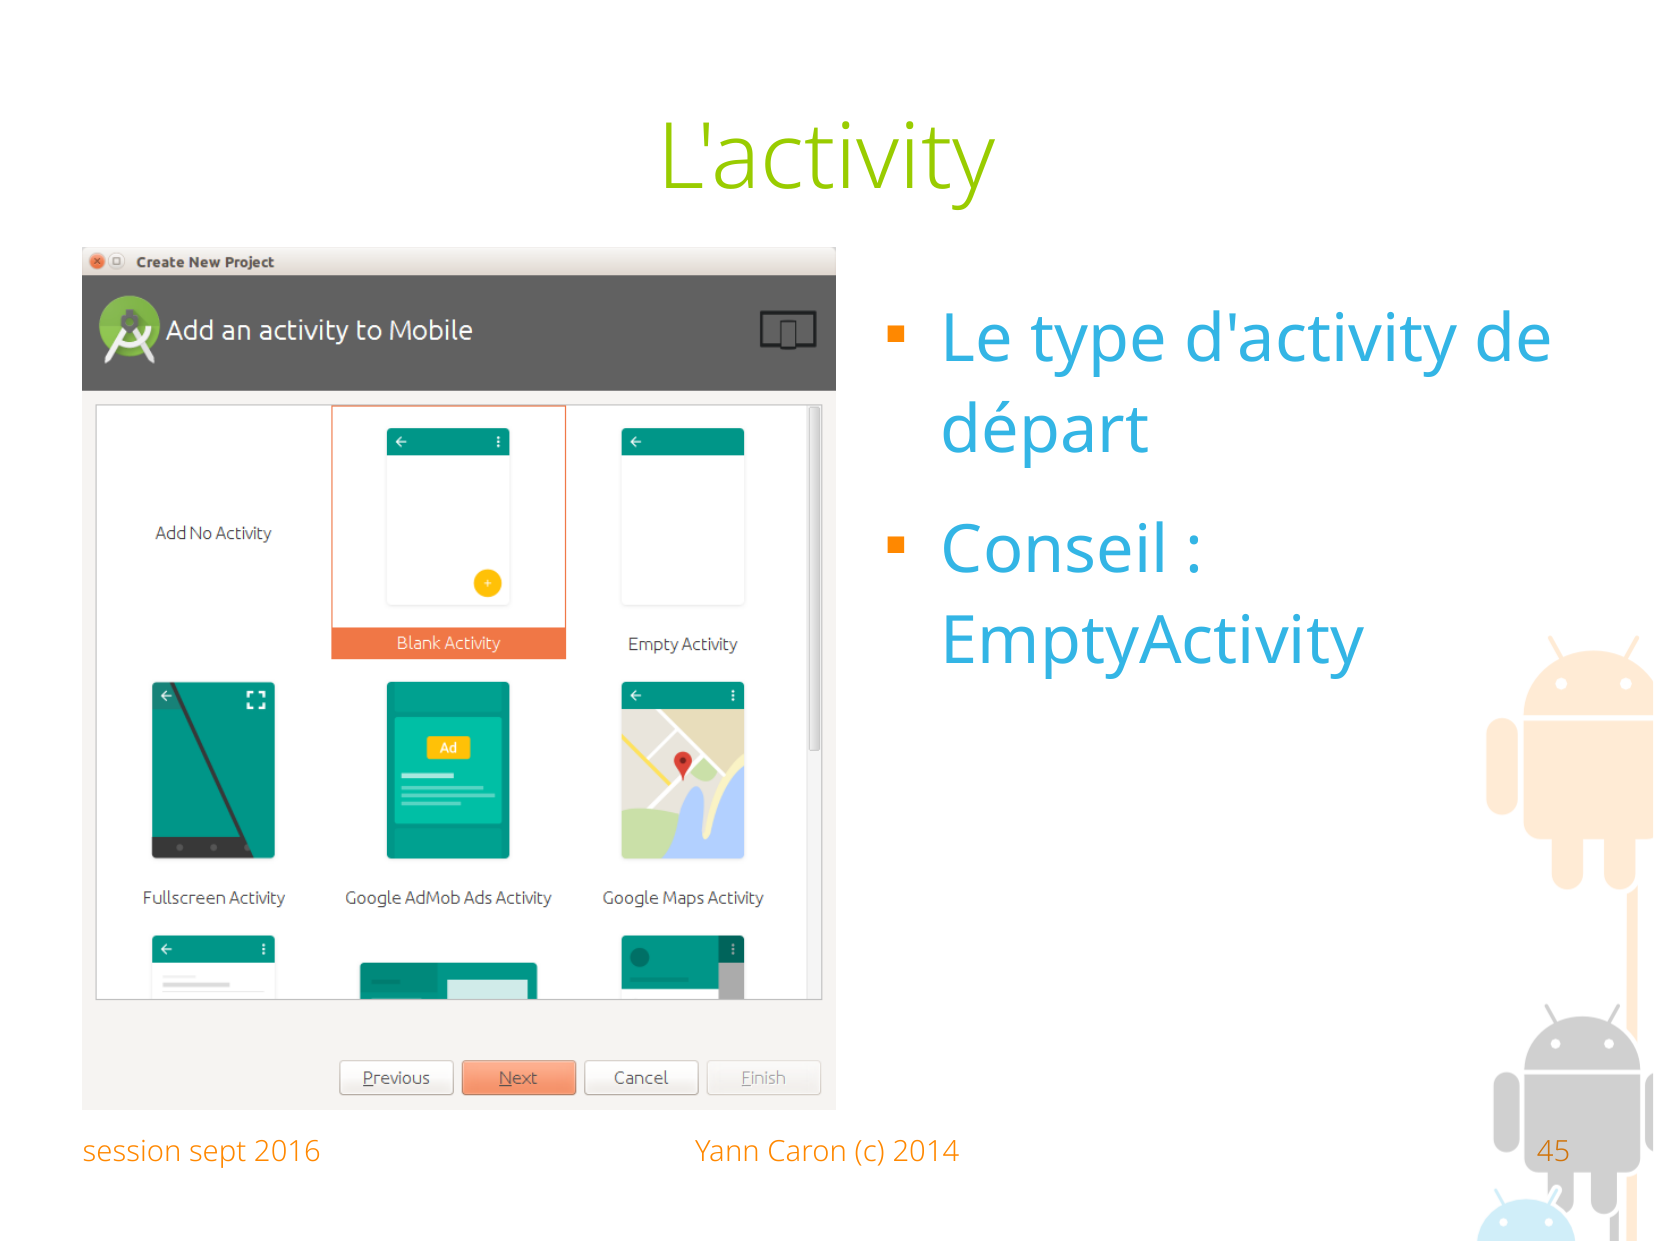

# L'activity
Le type d'activity de départ
Conseil : EmptyActivity
session sept 2016
Yann Caron (c) 2014
45